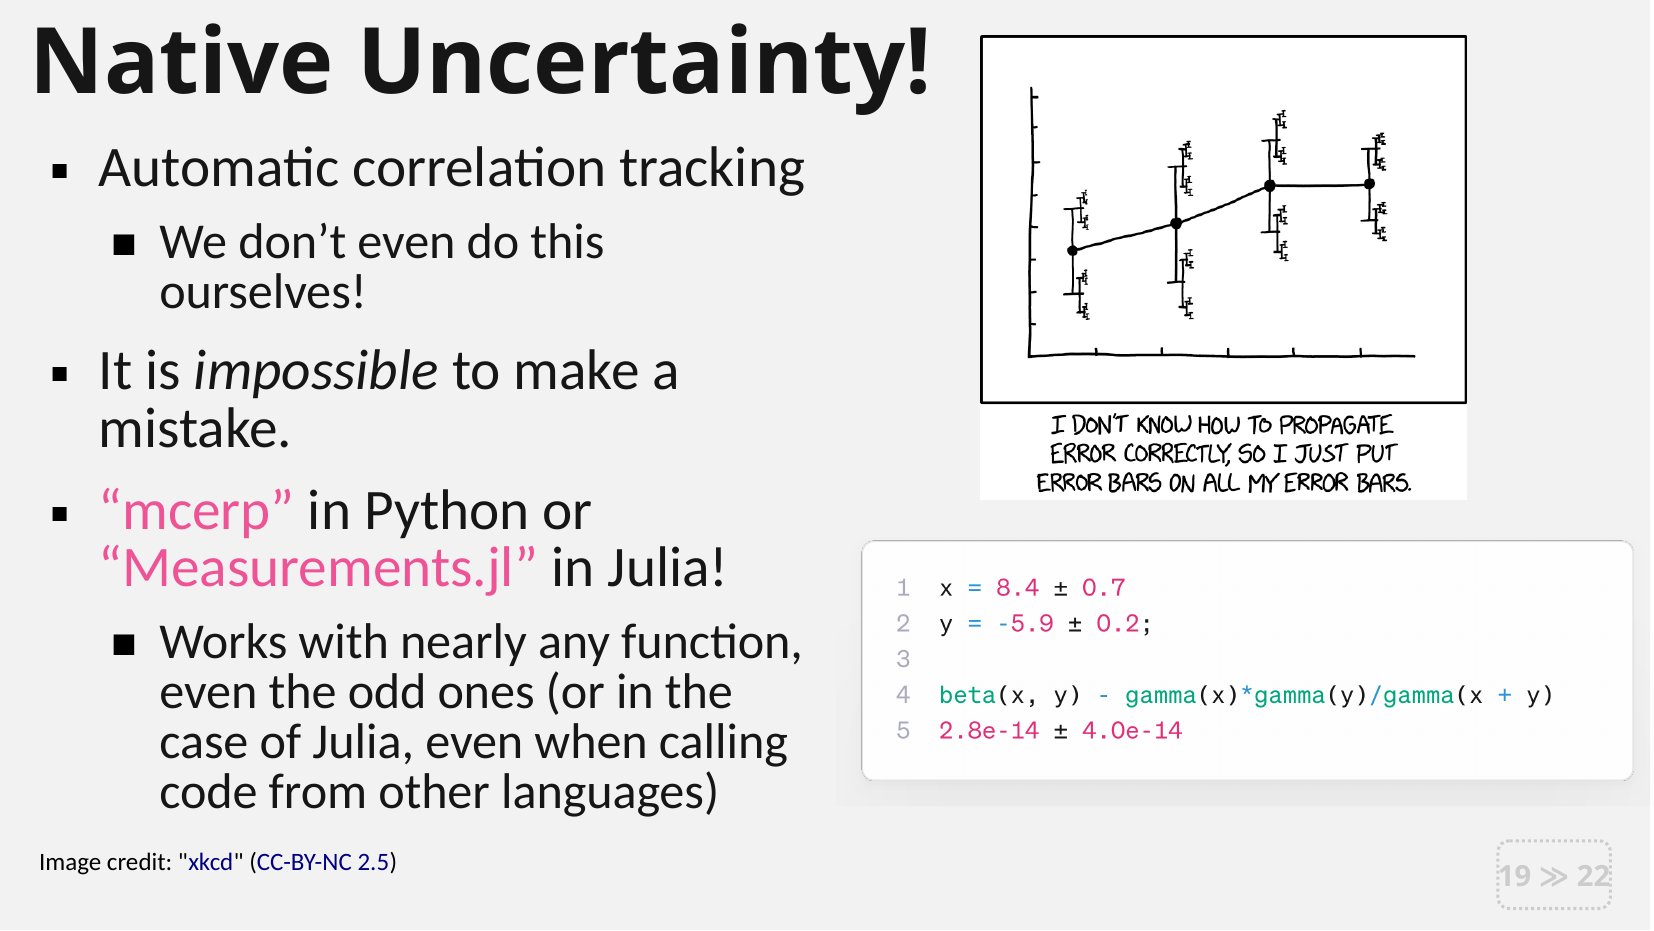

# Native Uncertainty!
Automatic correlation tracking
We don’t even do this ourselves!
It is impossible to make a mistake.
“mcerp” in Python or “Measurements.jl” in Julia!
Works with nearly any function, even the odd ones (or in the case of Julia, even when calling code from other languages)
Image credit: "xkcd" (CC-BY-NC 2.5)